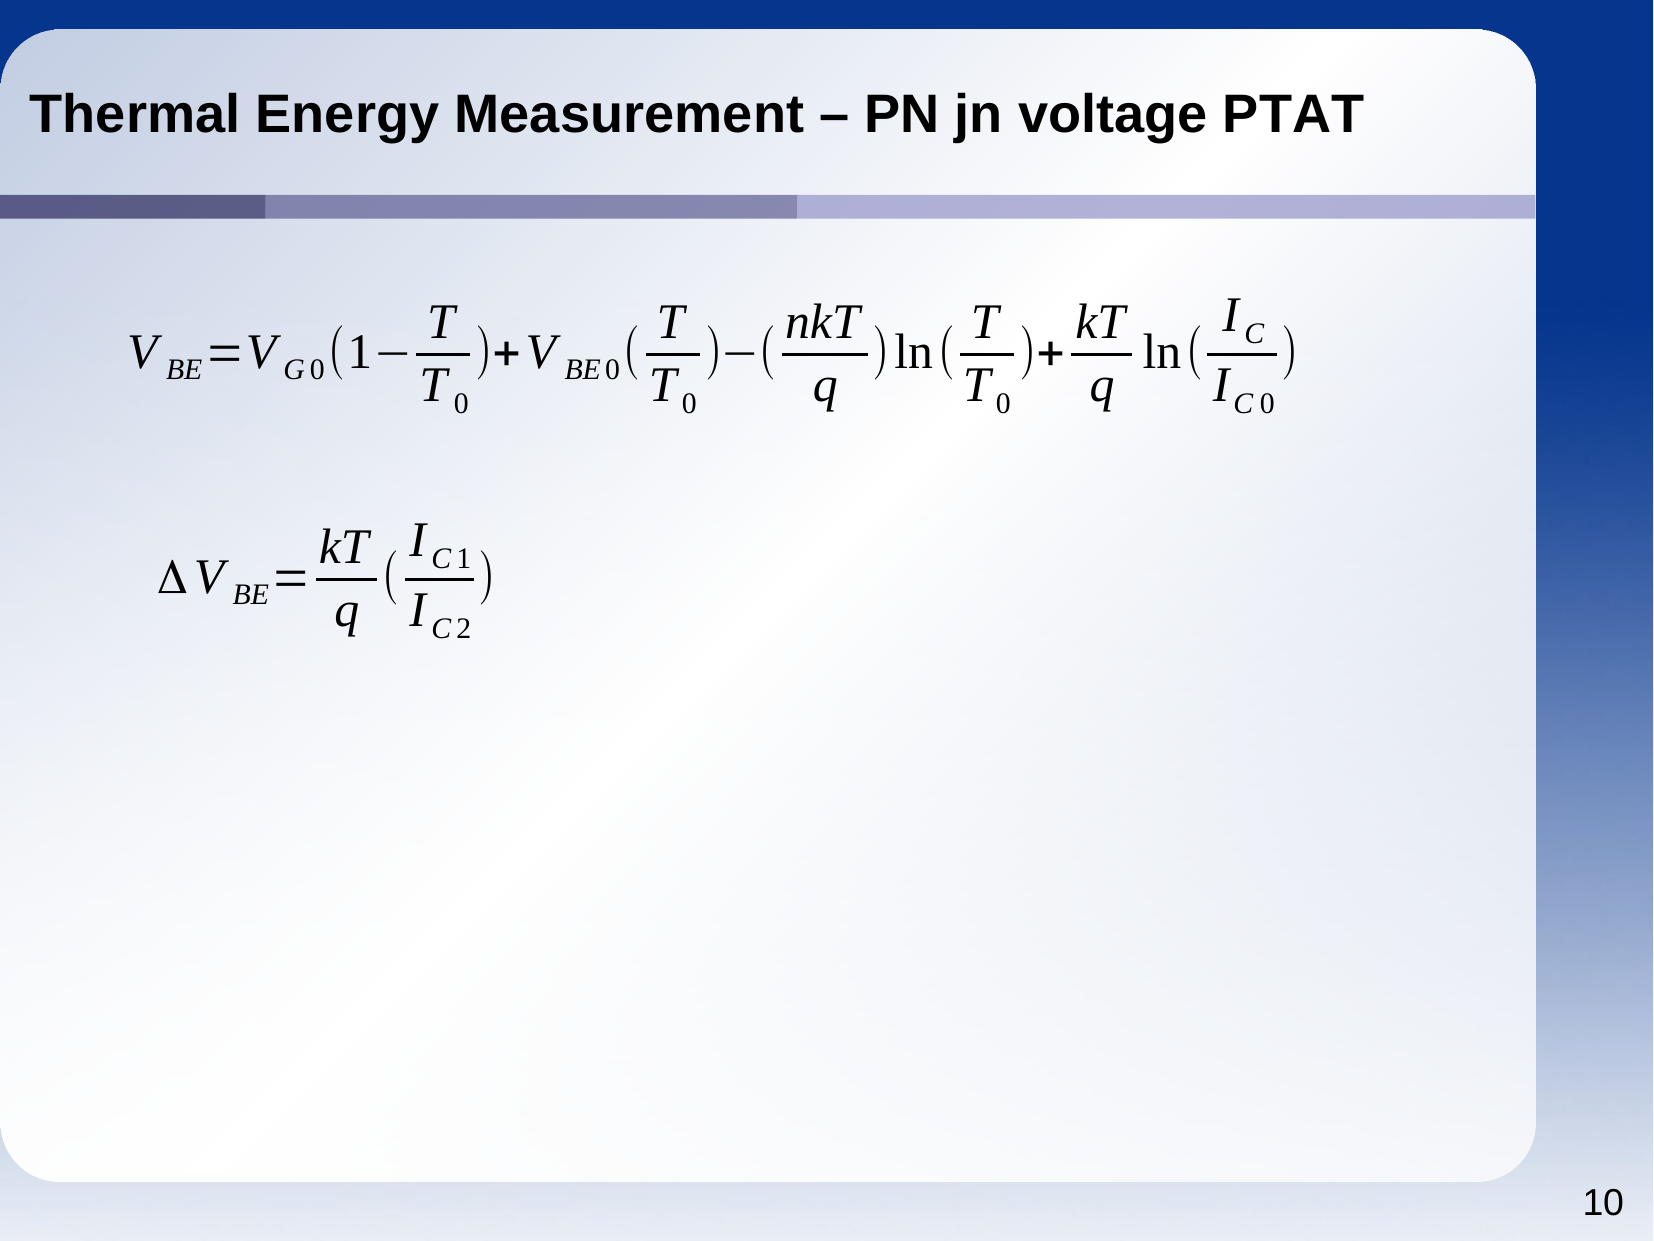

# Thermal Energy Measurement – PN jn voltage PTAT
10